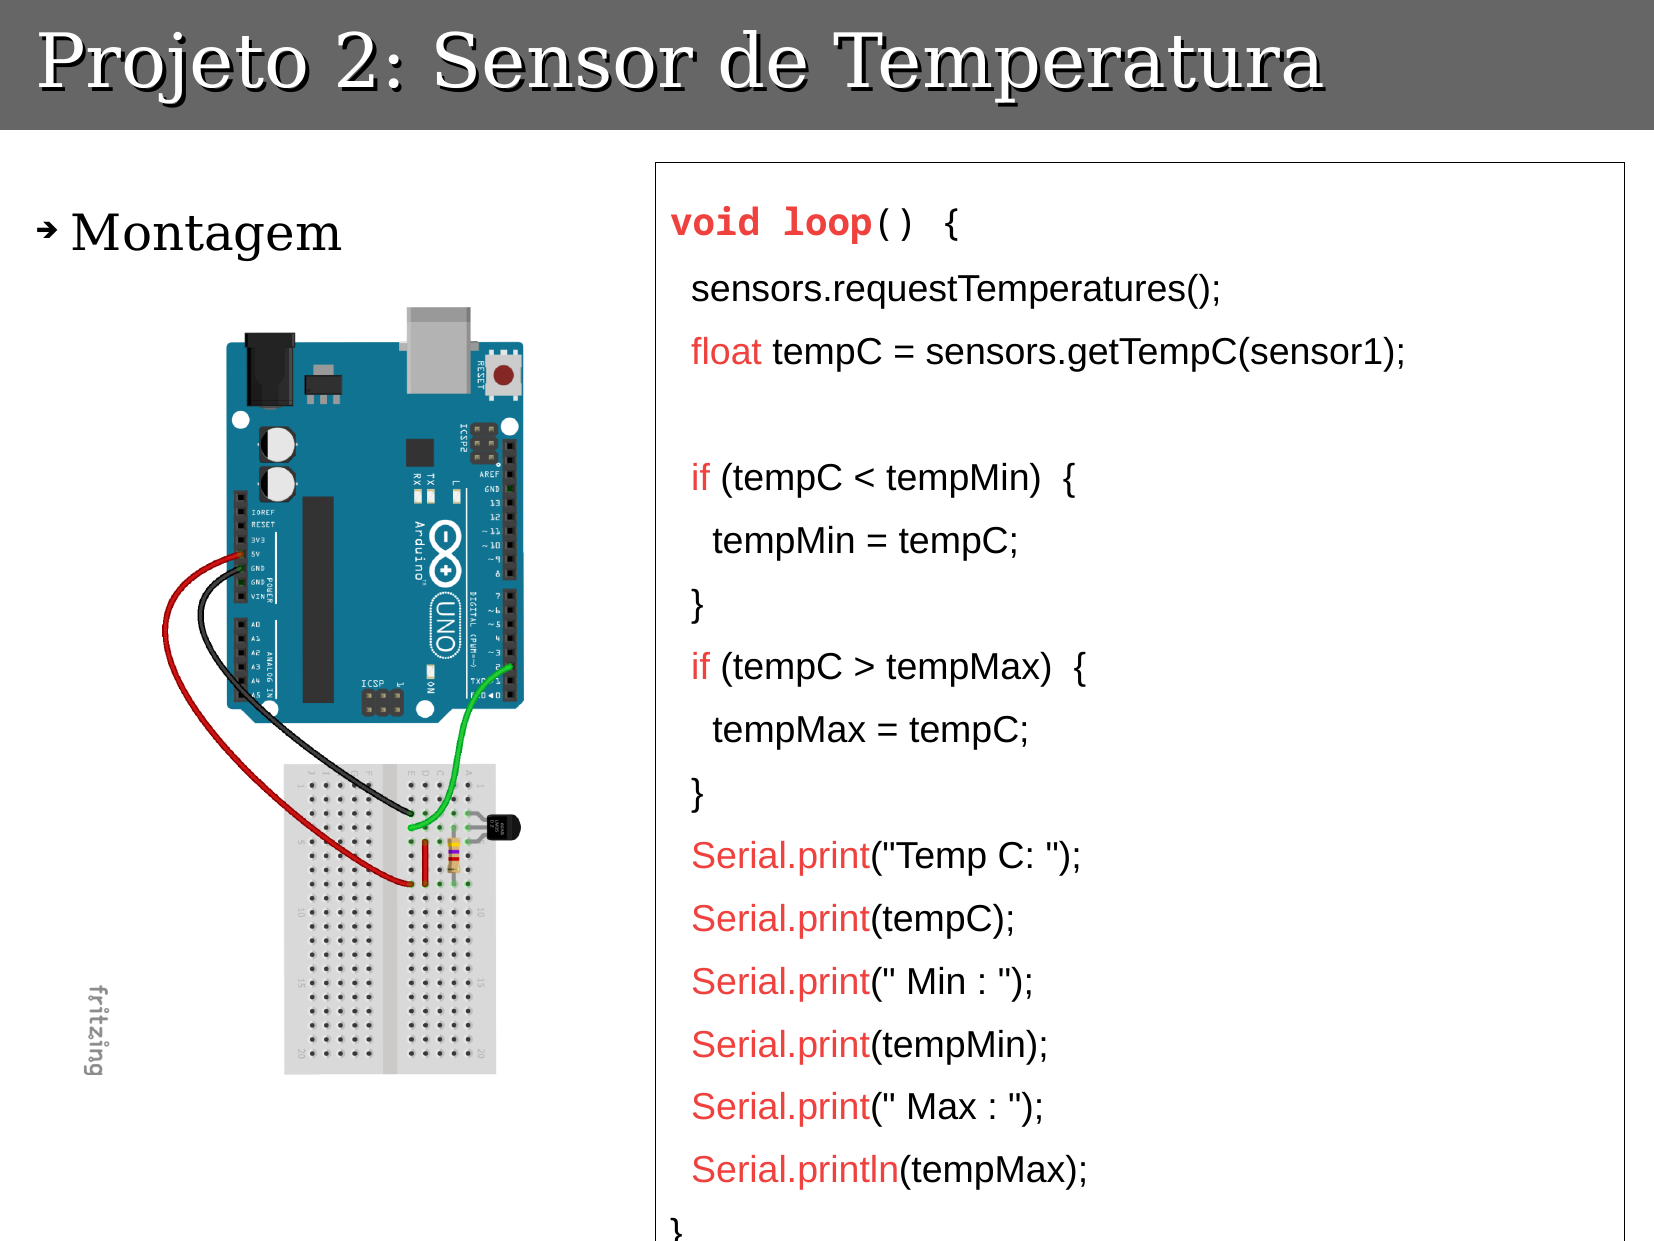

# Projeto 2: Sensor de Temperatura
void loop() {
 sensors.requestTemperatures();
 float tempC = sensors.getTempC(sensor1);
 if (tempC < tempMin) {
 tempMin = tempC;
 }
 if (tempC > tempMax) {
 tempMax = tempC;
 }
 Serial.print("Temp C: ");
 Serial.print(tempC);
 Serial.print(" Min : ");
 Serial.print(tempMin);
 Serial.print(" Max : ");
 Serial.println(tempMax);
}
Montagem